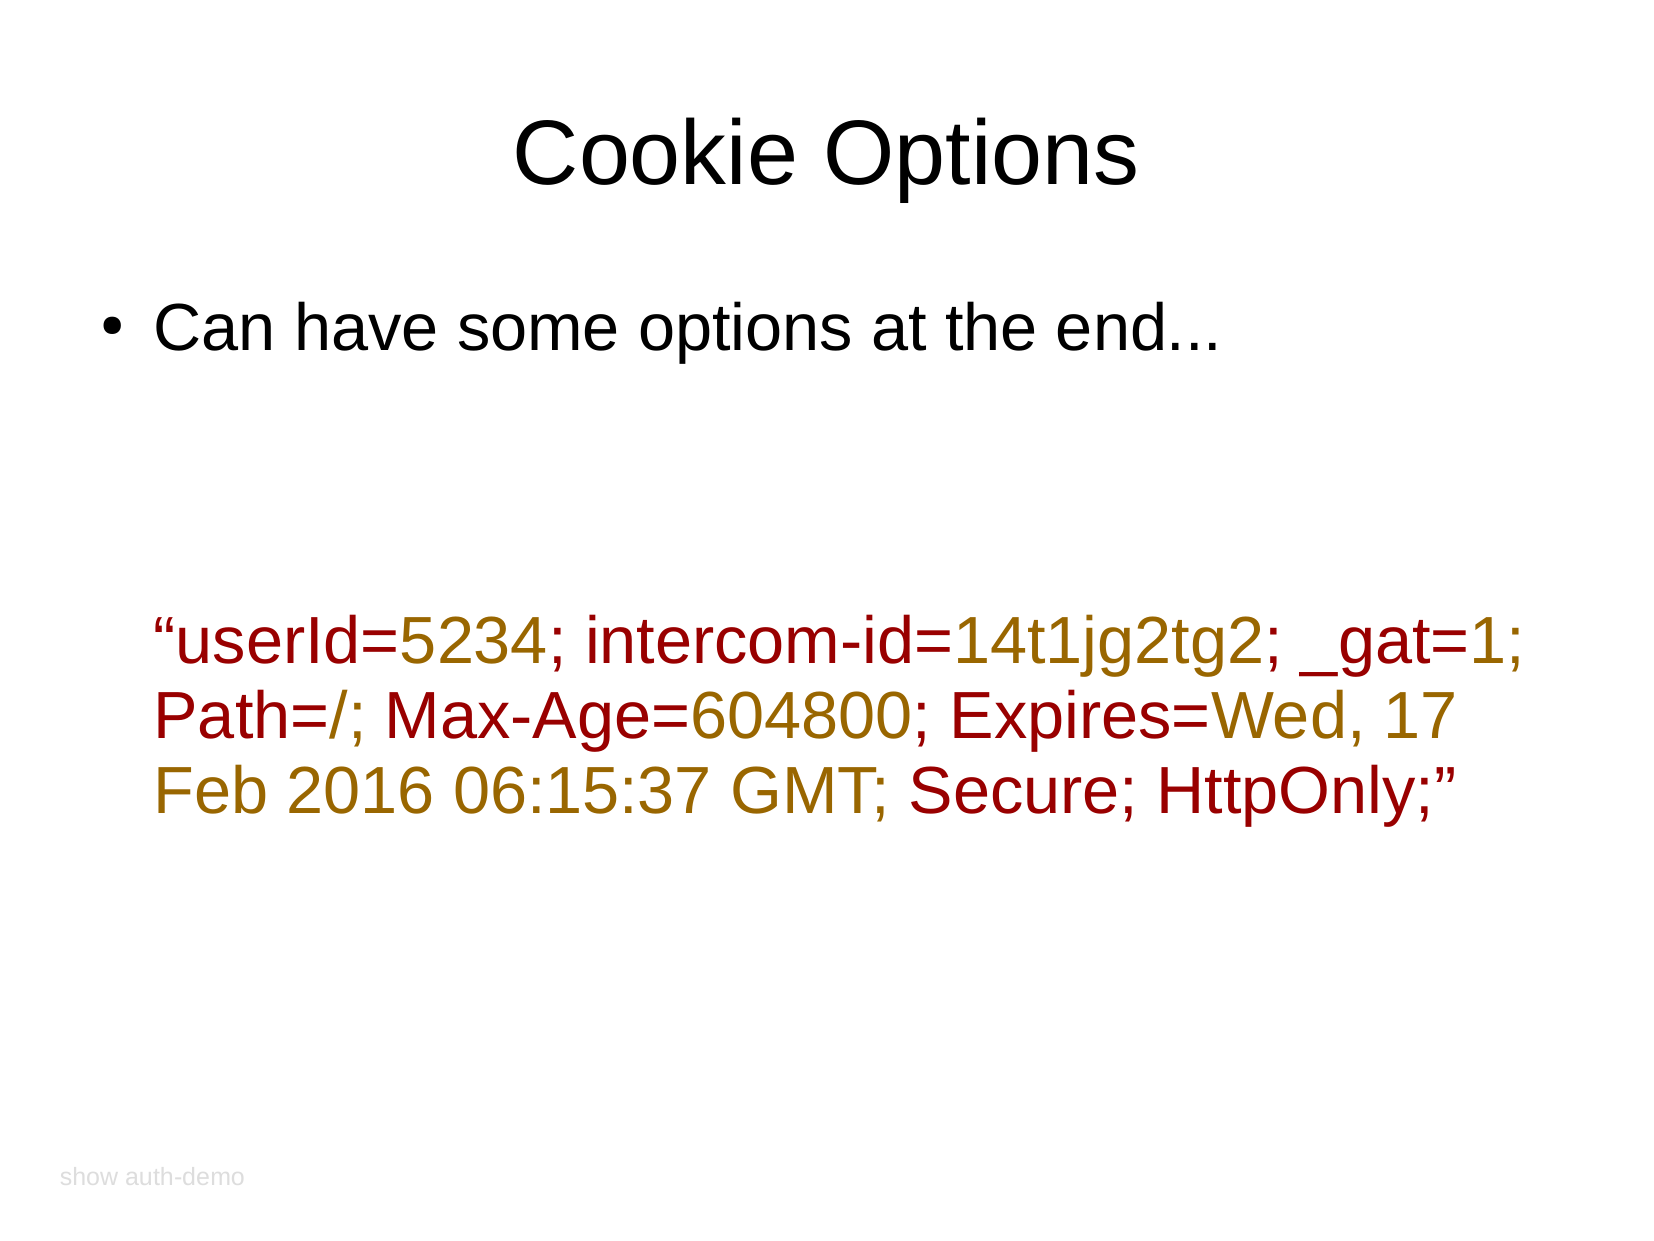

# Cookie Options
Can have some options at the end...
“userId=5234; intercom-id=14t1jg2tg2; _gat=1; Path=/; Max-Age=604800; Expires=Wed, 17 Feb 2016 06:15:37 GMT; Secure; HttpOnly;”
show auth-demo